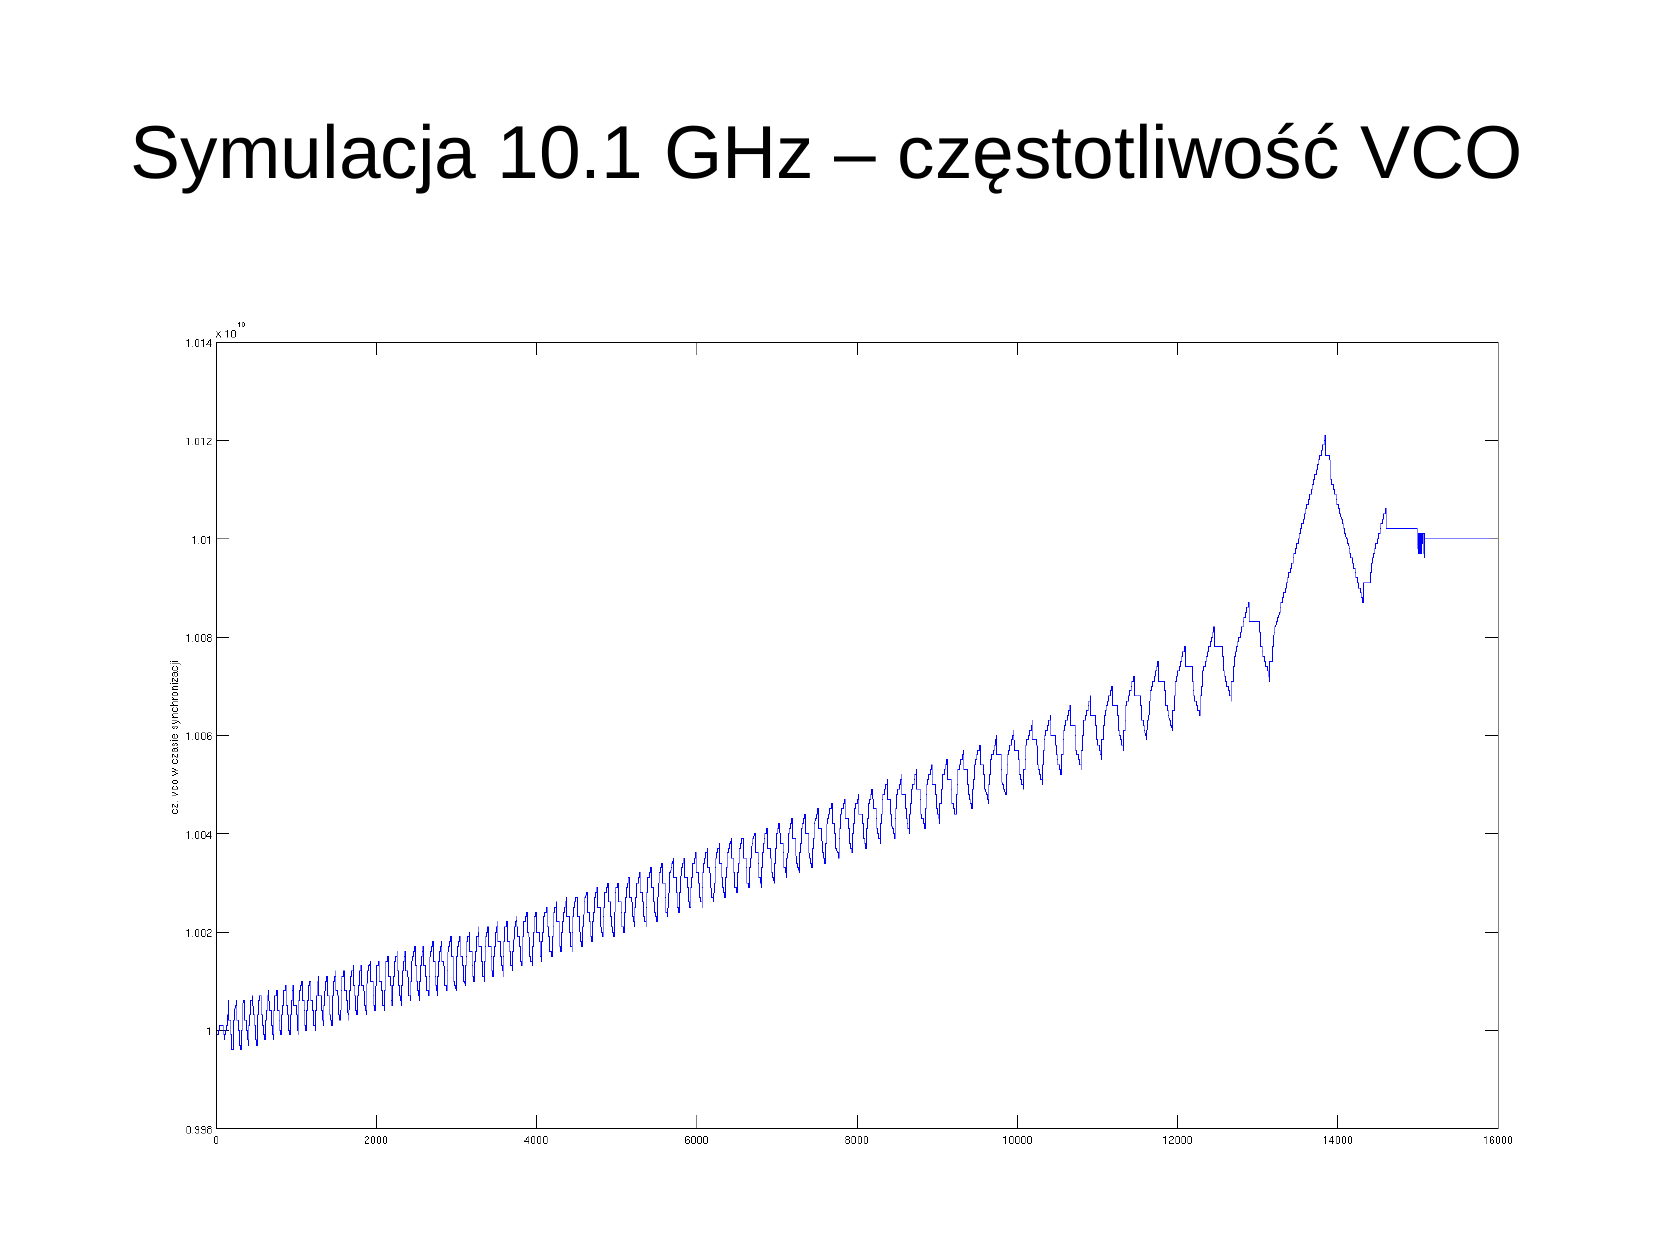

# Symulacja 10.1 GHz – częstotliwość VCO